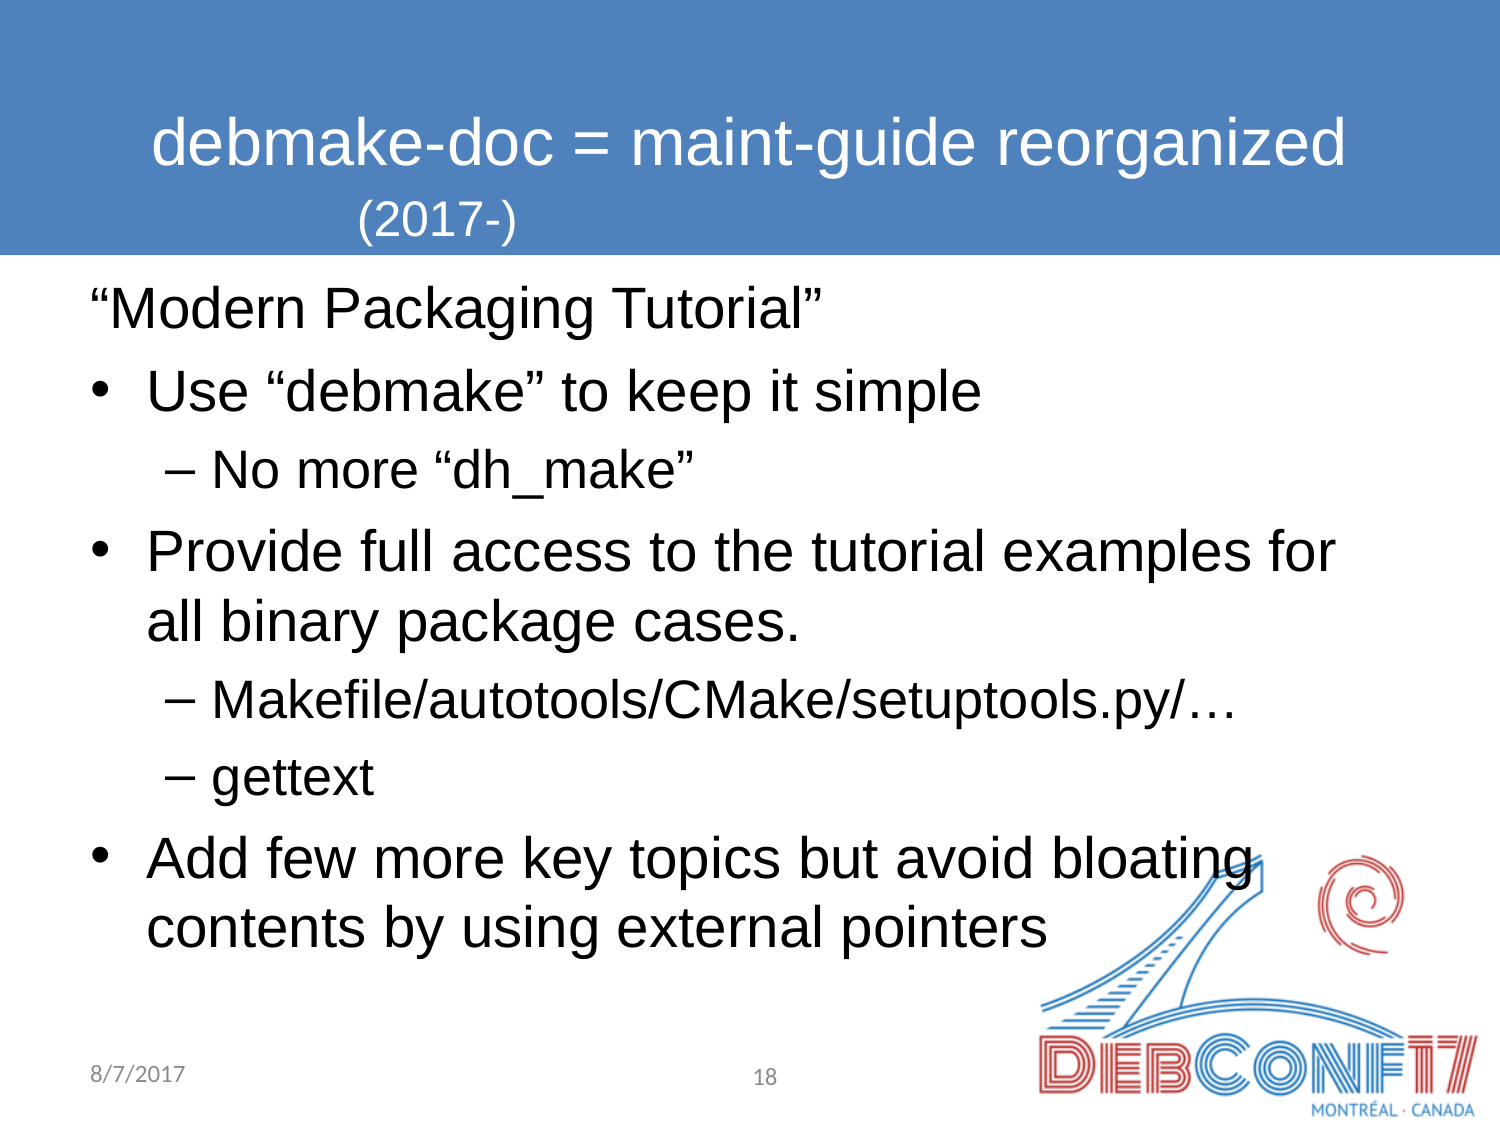

# debmake-doc = maint-guide reorganized
(2017-)
“Modern Packaging Tutorial”
Use “debmake” to keep it simple
No more “dh_make”
Provide full access to the tutorial examples for all binary package cases.
Makefile/autotools/CMake/setuptools.py/…
gettext
Add few more key topics but avoid bloating
contents by using external pointers
8/7/2017